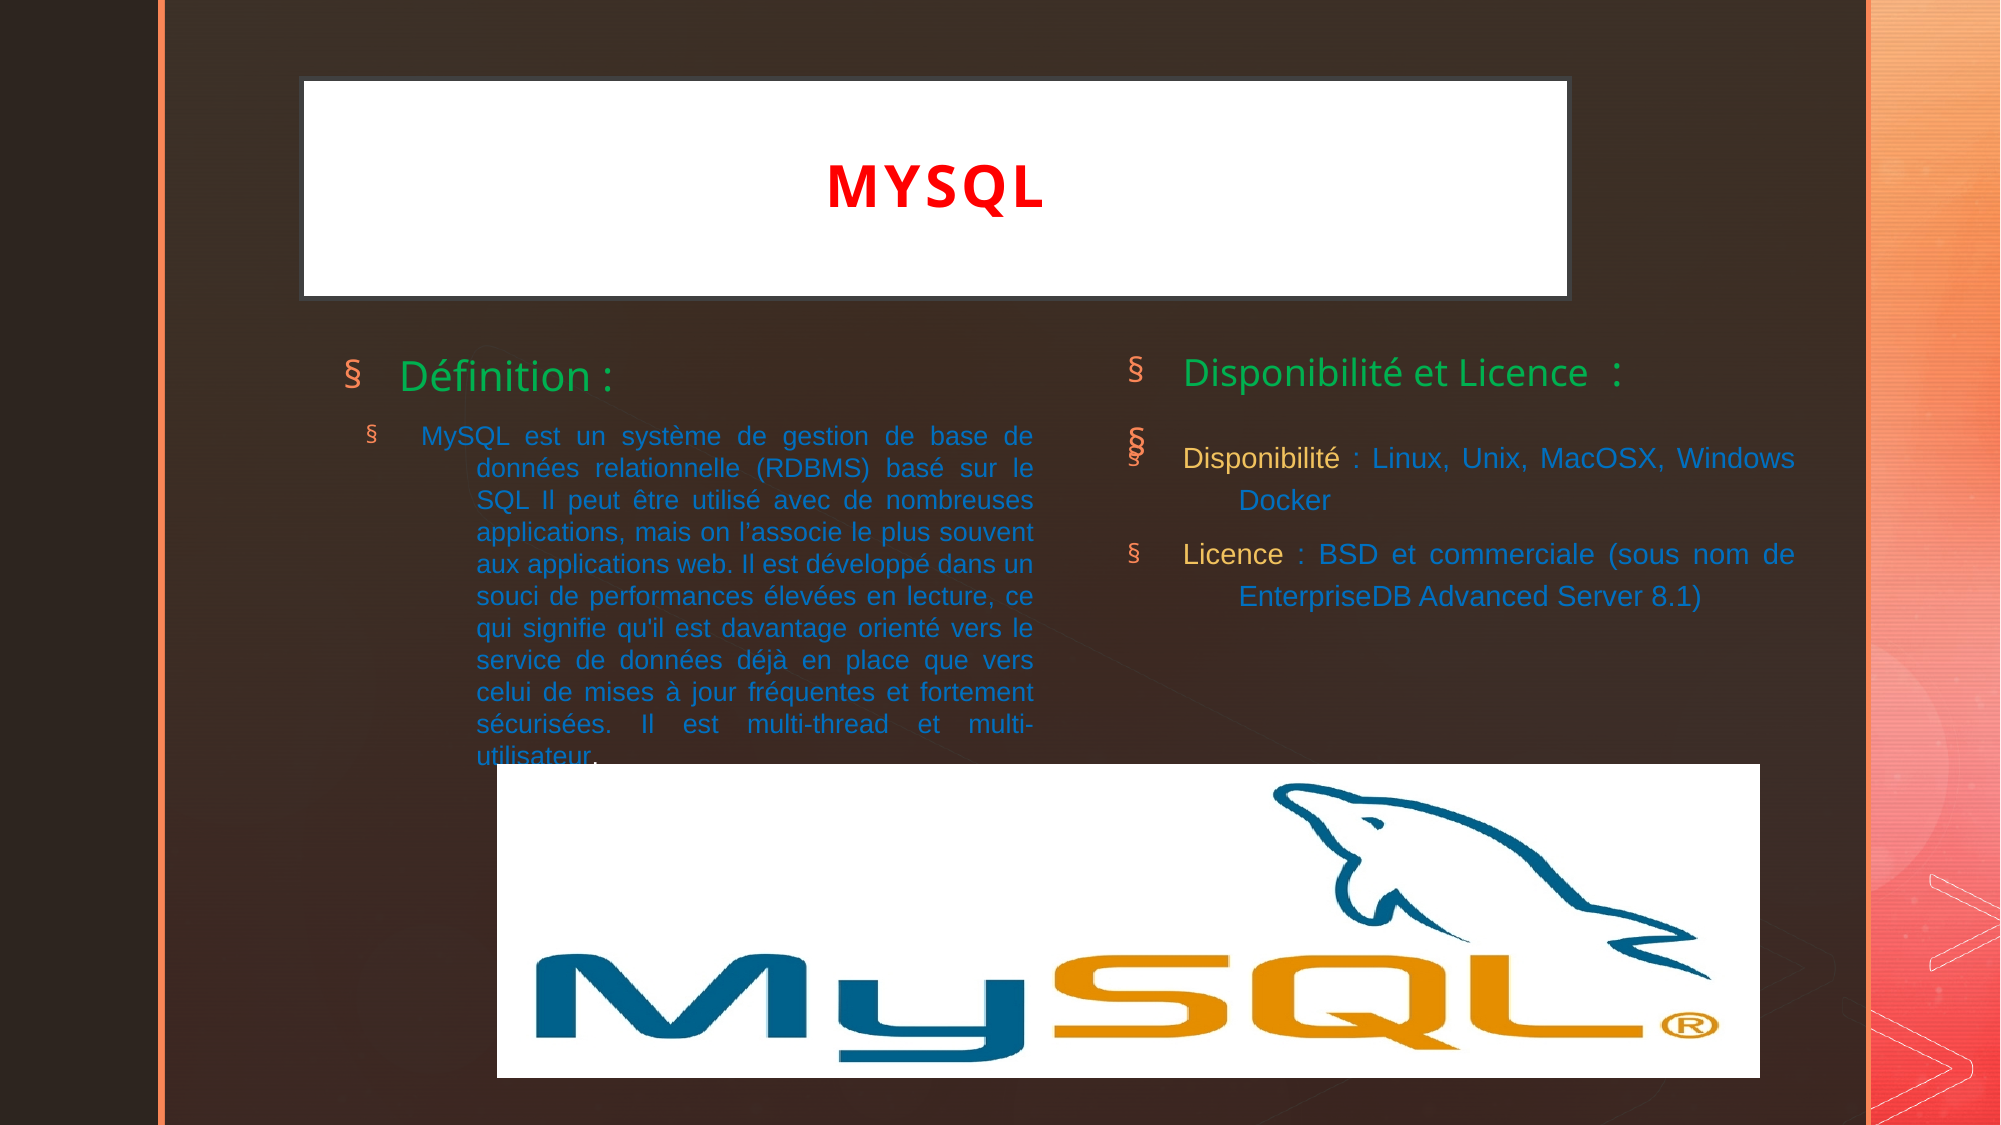

MySQL
Disponibilité et Licence :
Définition :
MySQL est un système de gestion de base de données relationnelle (RDBMS) basé sur le SQL Il peut être utilisé avec de nombreuses applications, mais on l’associe le plus souvent aux applications web. Il est développé dans un souci de performances élevées en lecture, ce qui signifie qu'il est davantage orienté vers le service de données déjà en place que vers celui de mises à jour fréquentes et fortement sécurisées. Il est multi-thread et multi-utilisateur.
Disponibilité : Linux, Unix, MacOSX, Windows Docker
Licence : BSD et commerciale (sous nom de EnterpriseDB Advanced Server 8.1)